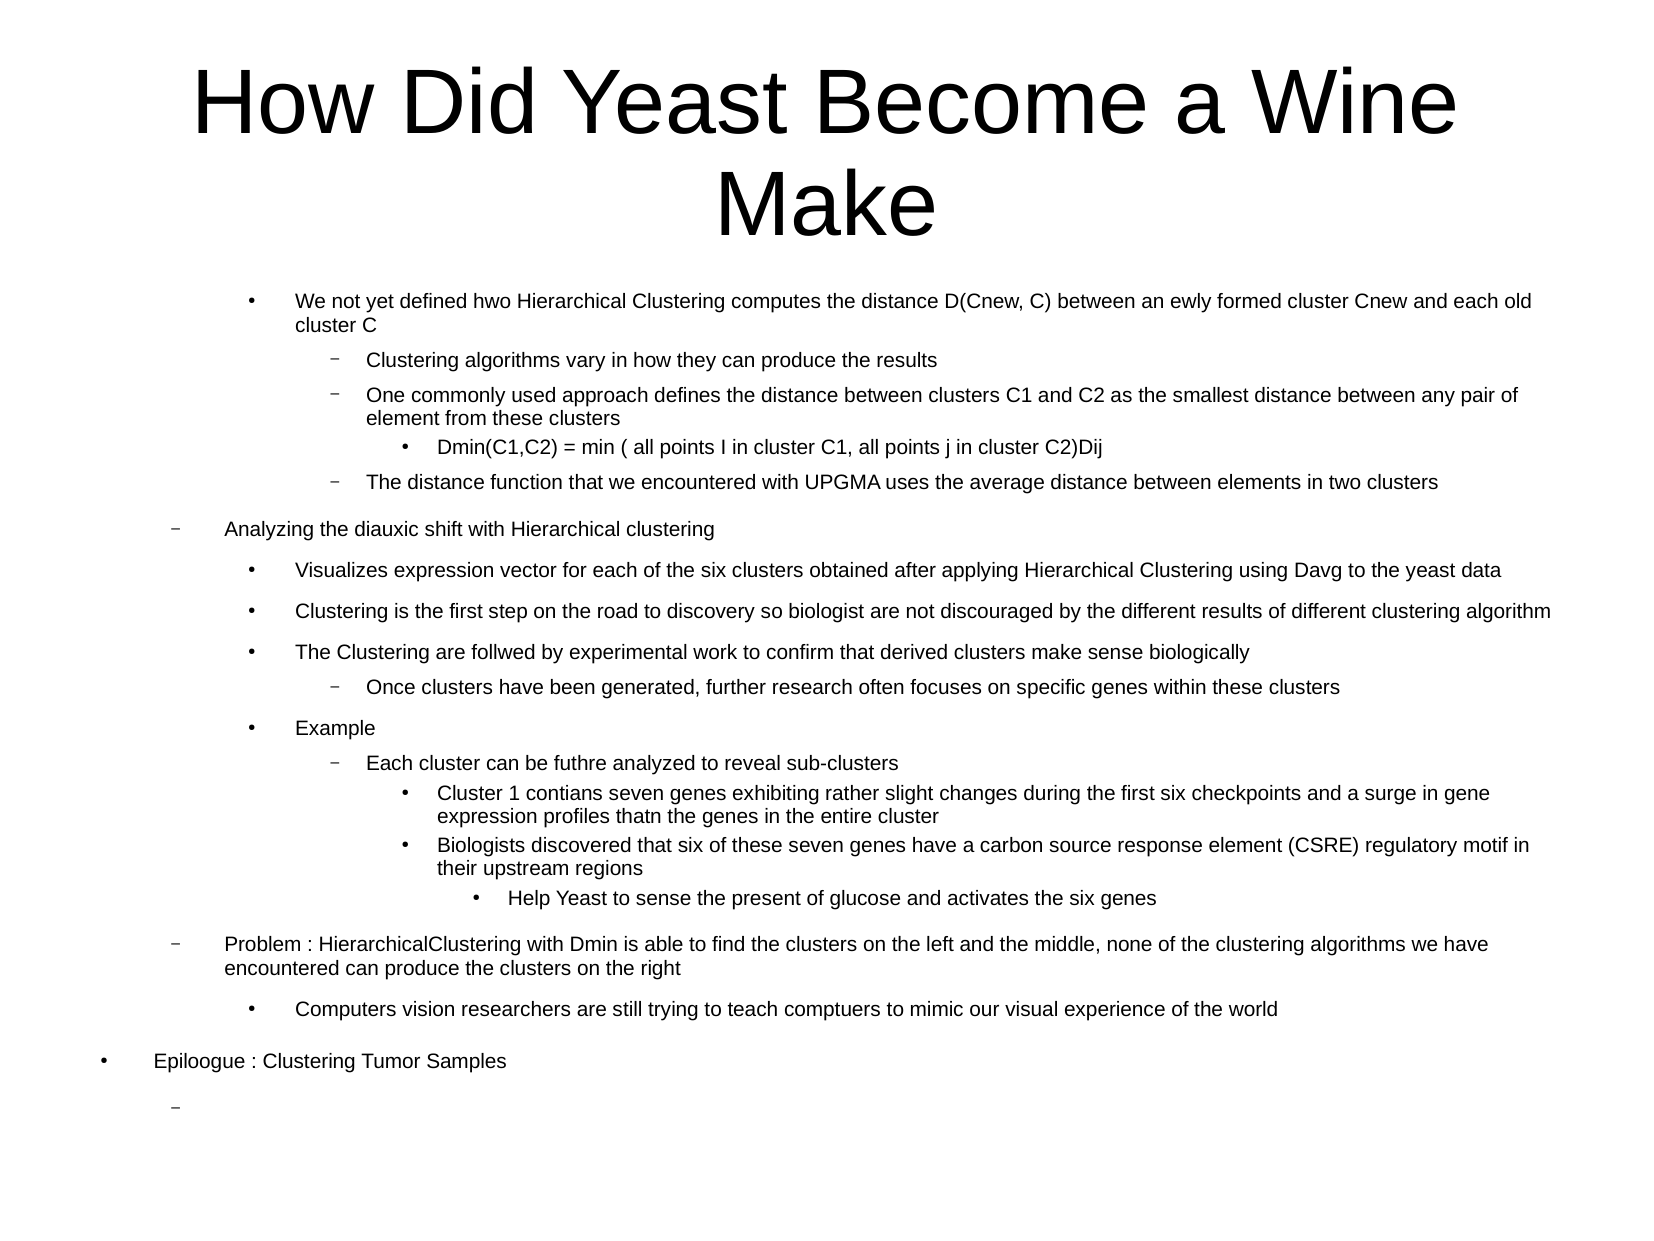

# How Did Yeast Become a Wine Make
We not yet defined hwo Hierarchical Clustering computes the distance D(Cnew, C) between an ewly formed cluster Cnew and each old cluster C
Clustering algorithms vary in how they can produce the results
One commonly used approach defines the distance between clusters C1 and C2 as the smallest distance between any pair of element from these clusters
Dmin(C1,C2) = min ( all points I in cluster C1, all points j in cluster C2)Dij
The distance function that we encountered with UPGMA uses the average distance between elements in two clusters
Analyzing the diauxic shift with Hierarchical clustering
Visualizes expression vector for each of the six clusters obtained after applying Hierarchical Clustering using Davg to the yeast data
Clustering is the first step on the road to discovery so biologist are not discouraged by the different results of different clustering algorithm
The Clustering are follwed by experimental work to confirm that derived clusters make sense biologically
Once clusters have been generated, further research often focuses on specific genes within these clusters
Example
Each cluster can be futhre analyzed to reveal sub-clusters
Cluster 1 contians seven genes exhibiting rather slight changes during the first six checkpoints and a surge in gene expression profiles thatn the genes in the entire cluster
Biologists discovered that six of these seven genes have a carbon source response element (CSRE) regulatory motif in their upstream regions
Help Yeast to sense the present of glucose and activates the six genes
Problem : HierarchicalClustering with Dmin is able to find the clusters on the left and the middle, none of the clustering algorithms we have encountered can produce the clusters on the right
Computers vision researchers are still trying to teach comptuers to mimic our visual experience of the world
Epiloogue : Clustering Tumor Samples